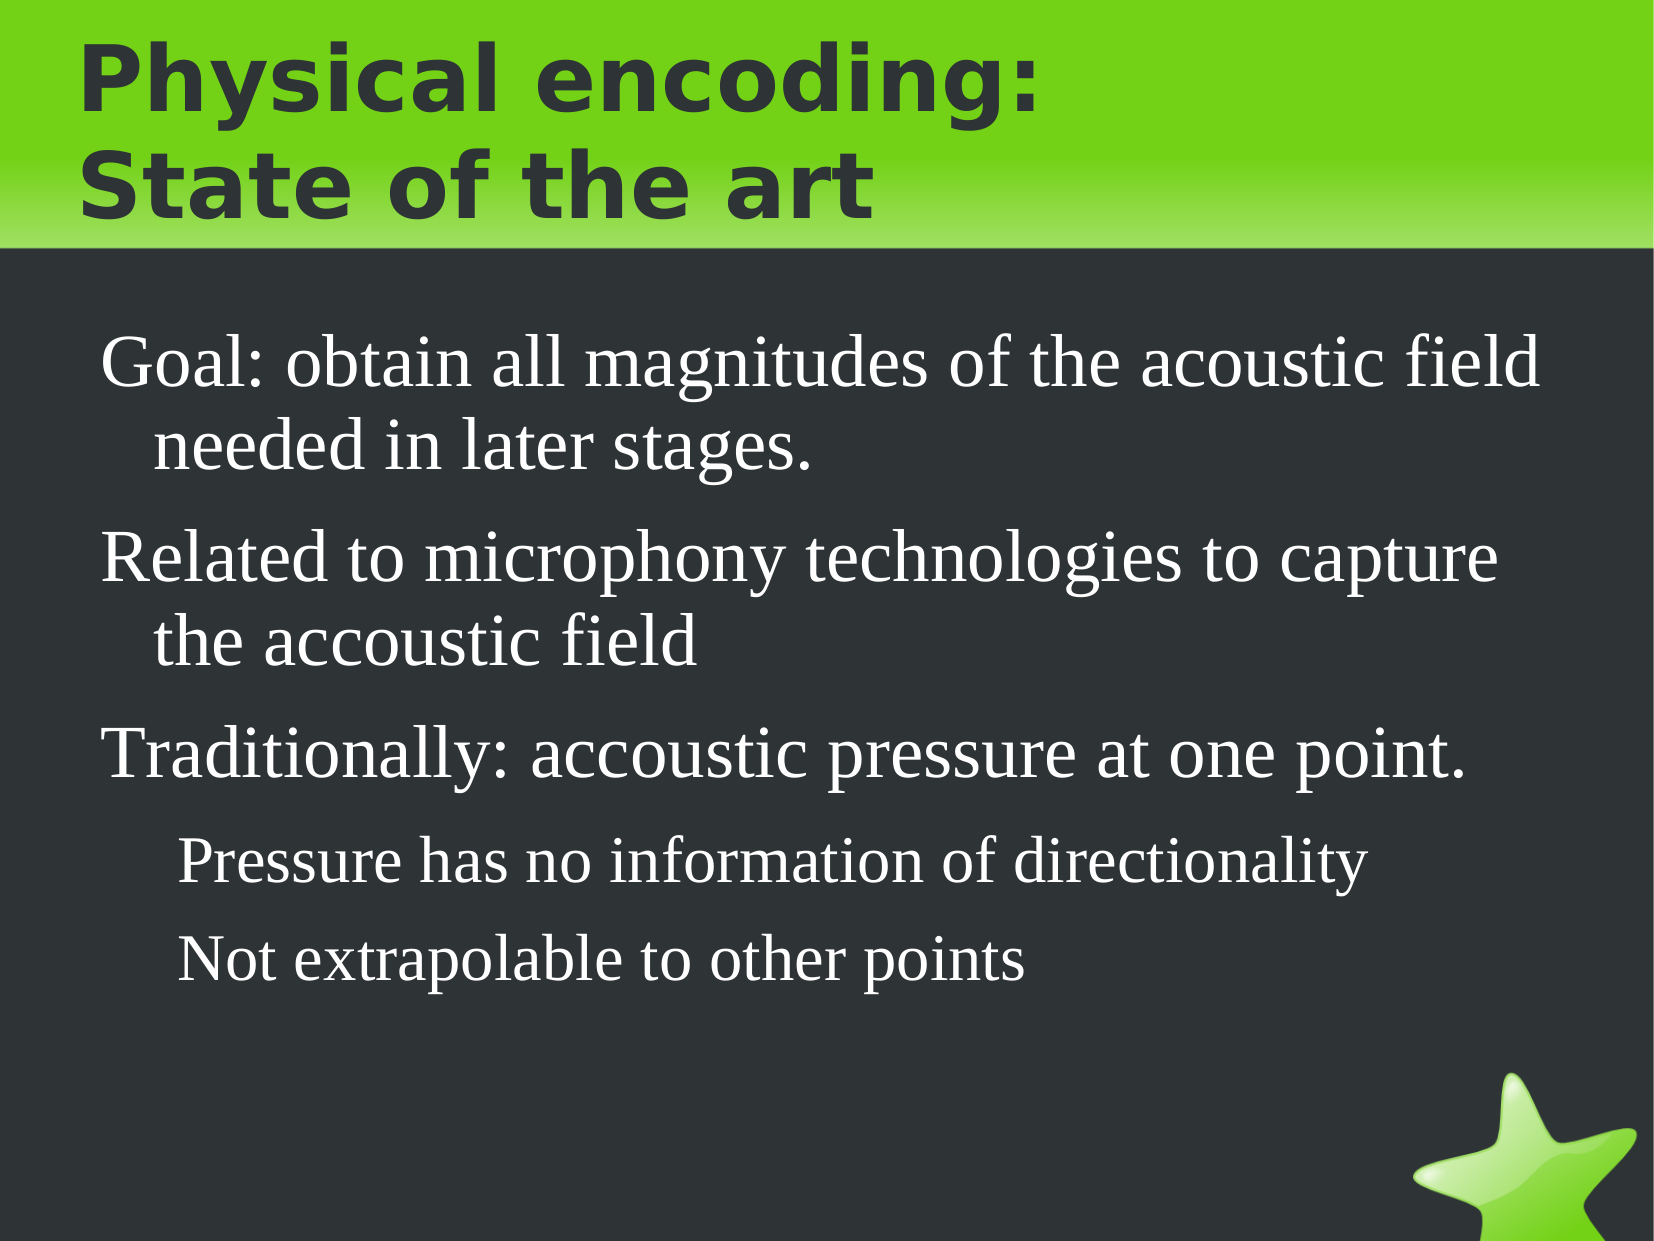

# Physical encoding: State of the art
Goal: obtain all magnitudes of the acoustic field needed in later stages.
Related to microphony technologies to capture the accoustic field
Traditionally: accoustic pressure at one point.
Pressure has no information of directionality
Not extrapolable to other points